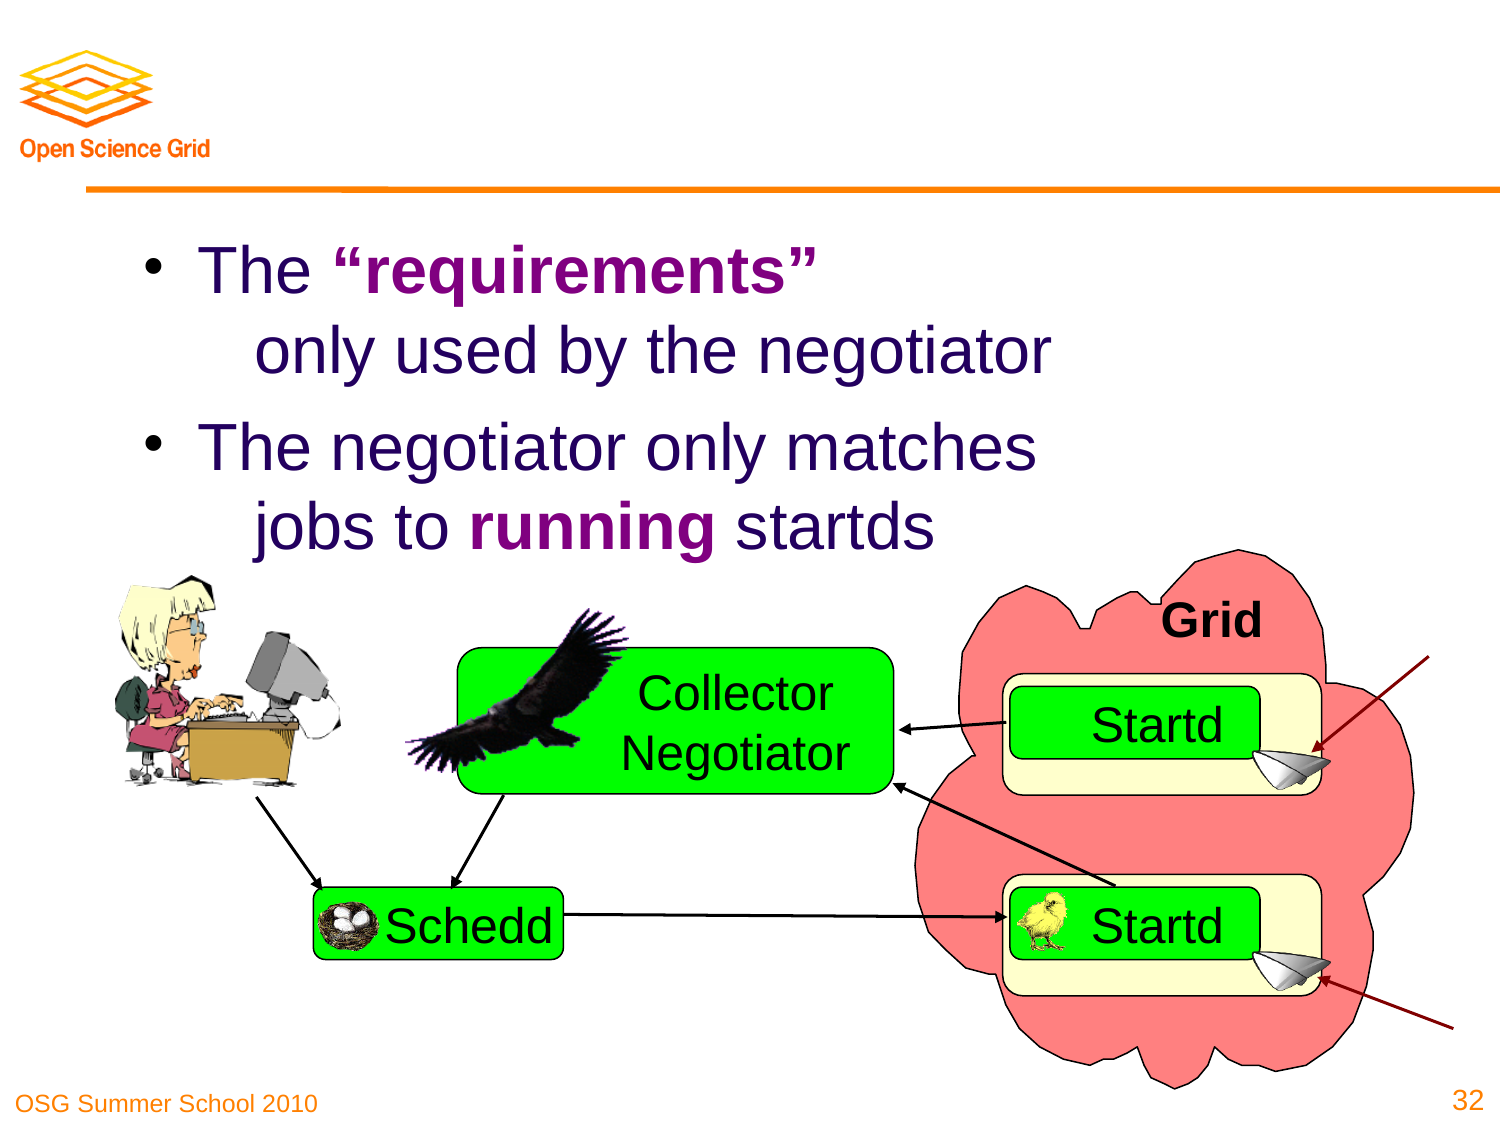

#
The “requirements”
only used by the negotiator
The negotiator only matches
jobs to running startds
Grid
Collector
Negotiator
Startd
Schedd
Startd
32